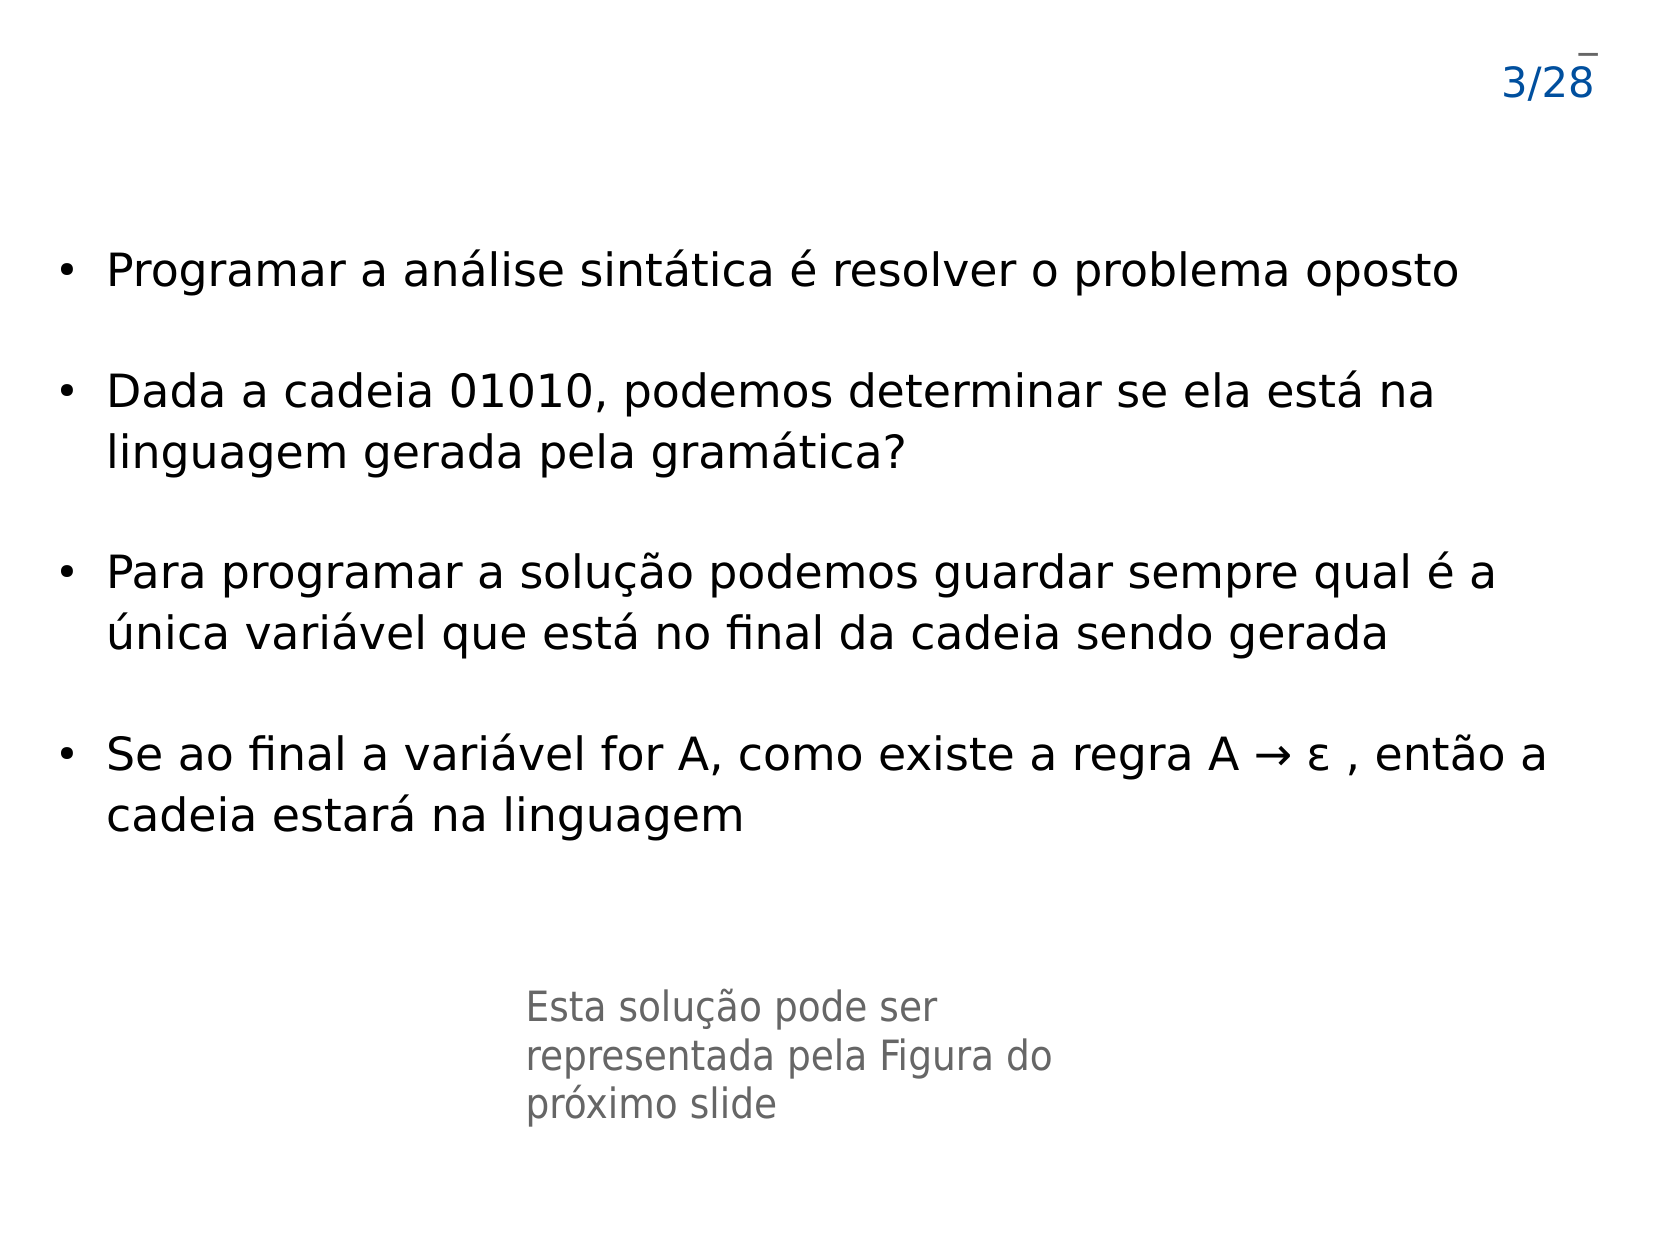

_
#
3
Programar a análise sintática é resolver o problema oposto
Dada a cadeia 01010, podemos determinar se ela está na linguagem gerada pela gramática?
Para programar a solução podemos guardar sempre qual é a única variável que está no final da cadeia sendo gerada
Se ao final a variável for A, como existe a regra A → ε , então a cadeia estará na linguagem
Esta solução pode ser representada pela Figura do próximo slide